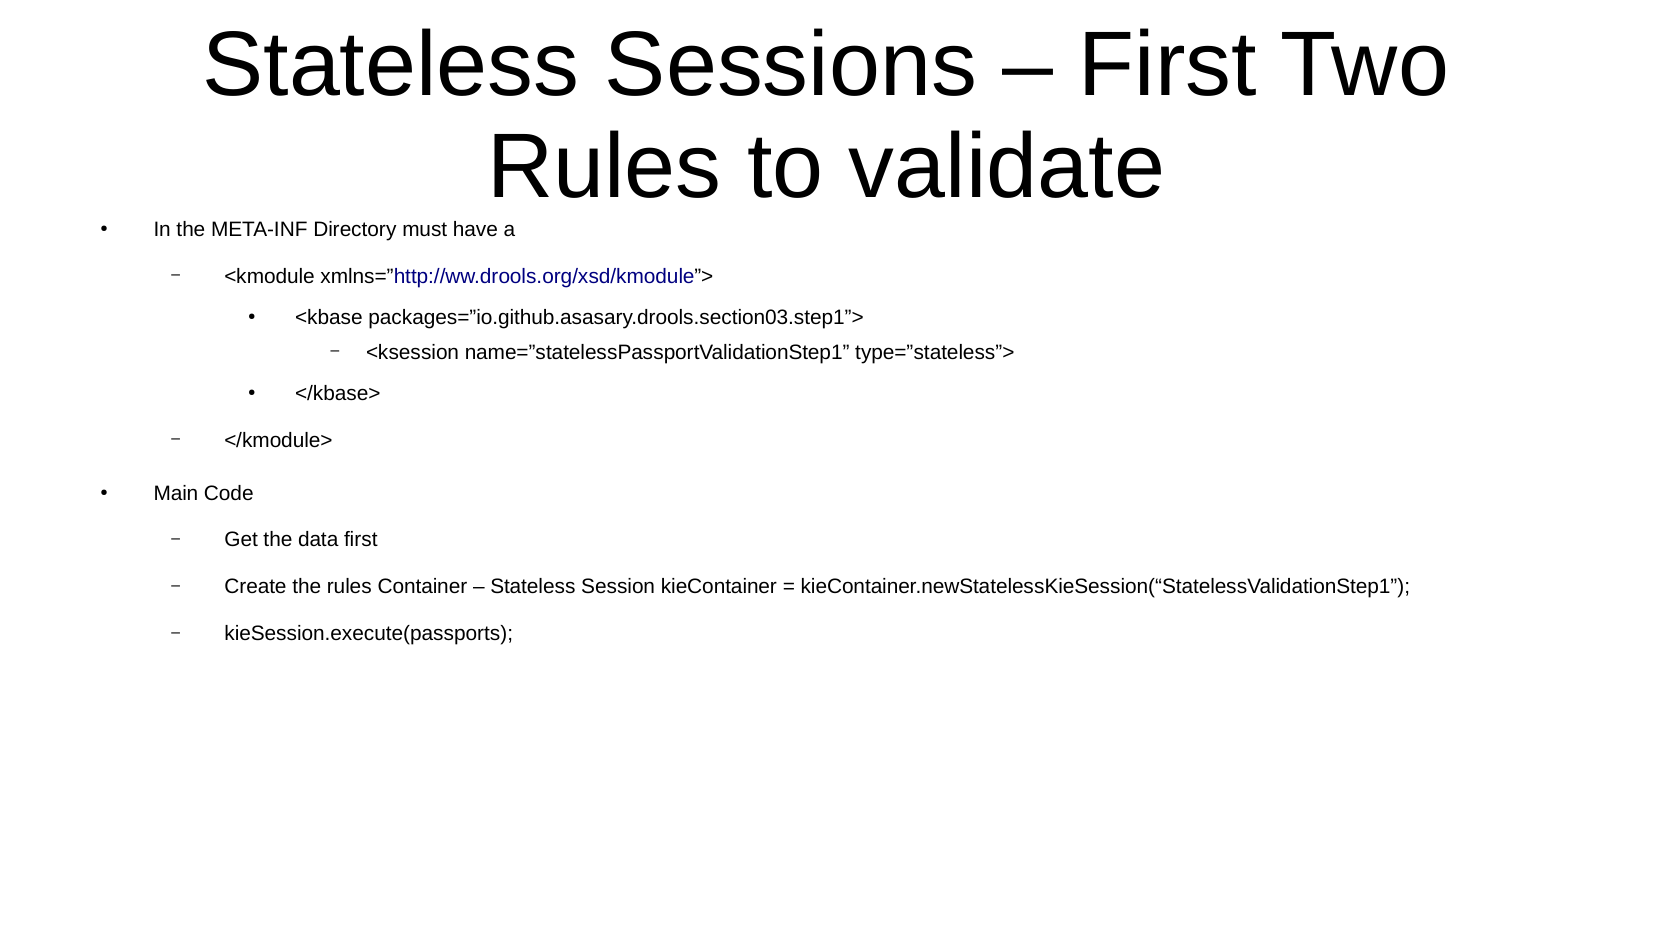

# Stateless Sessions – First Two Rules to validate
In the META-INF Directory must have a
<kmodule xmlns=”http://ww.drools.org/xsd/kmodule”>
<kbase packages=”io.github.asasary.drools.section03.step1”>
<ksession name=”statelessPassportValidationStep1” type=”stateless”>
</kbase>
</kmodule>
Main Code
Get the data first
Create the rules Container – Stateless Session kieContainer = kieContainer.newStatelessKieSession(“StatelessValidationStep1”);
kieSession.execute(passports);